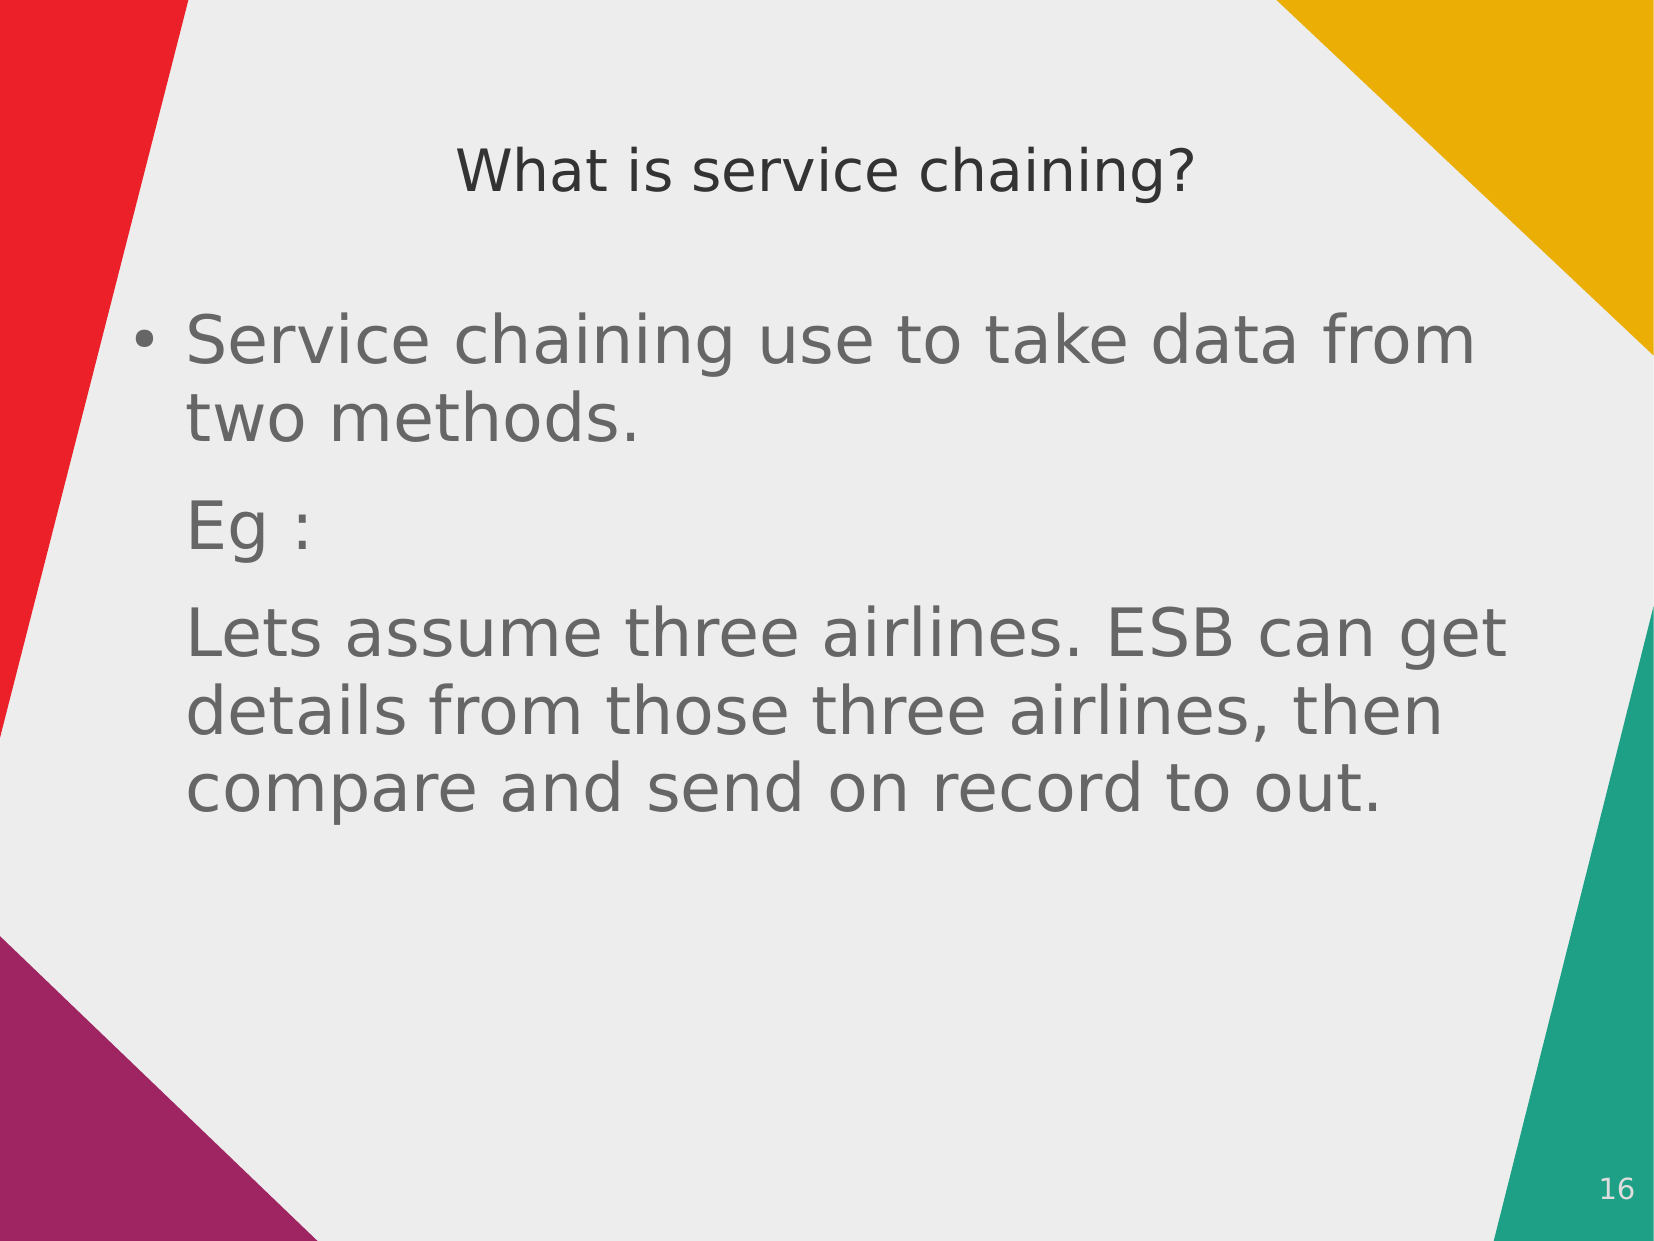

# What is service chaining?
Service chaining use to take data from two methods.
Eg :
Lets assume three airlines. ESB can get details from those three airlines, then compare and send on record to out.
16